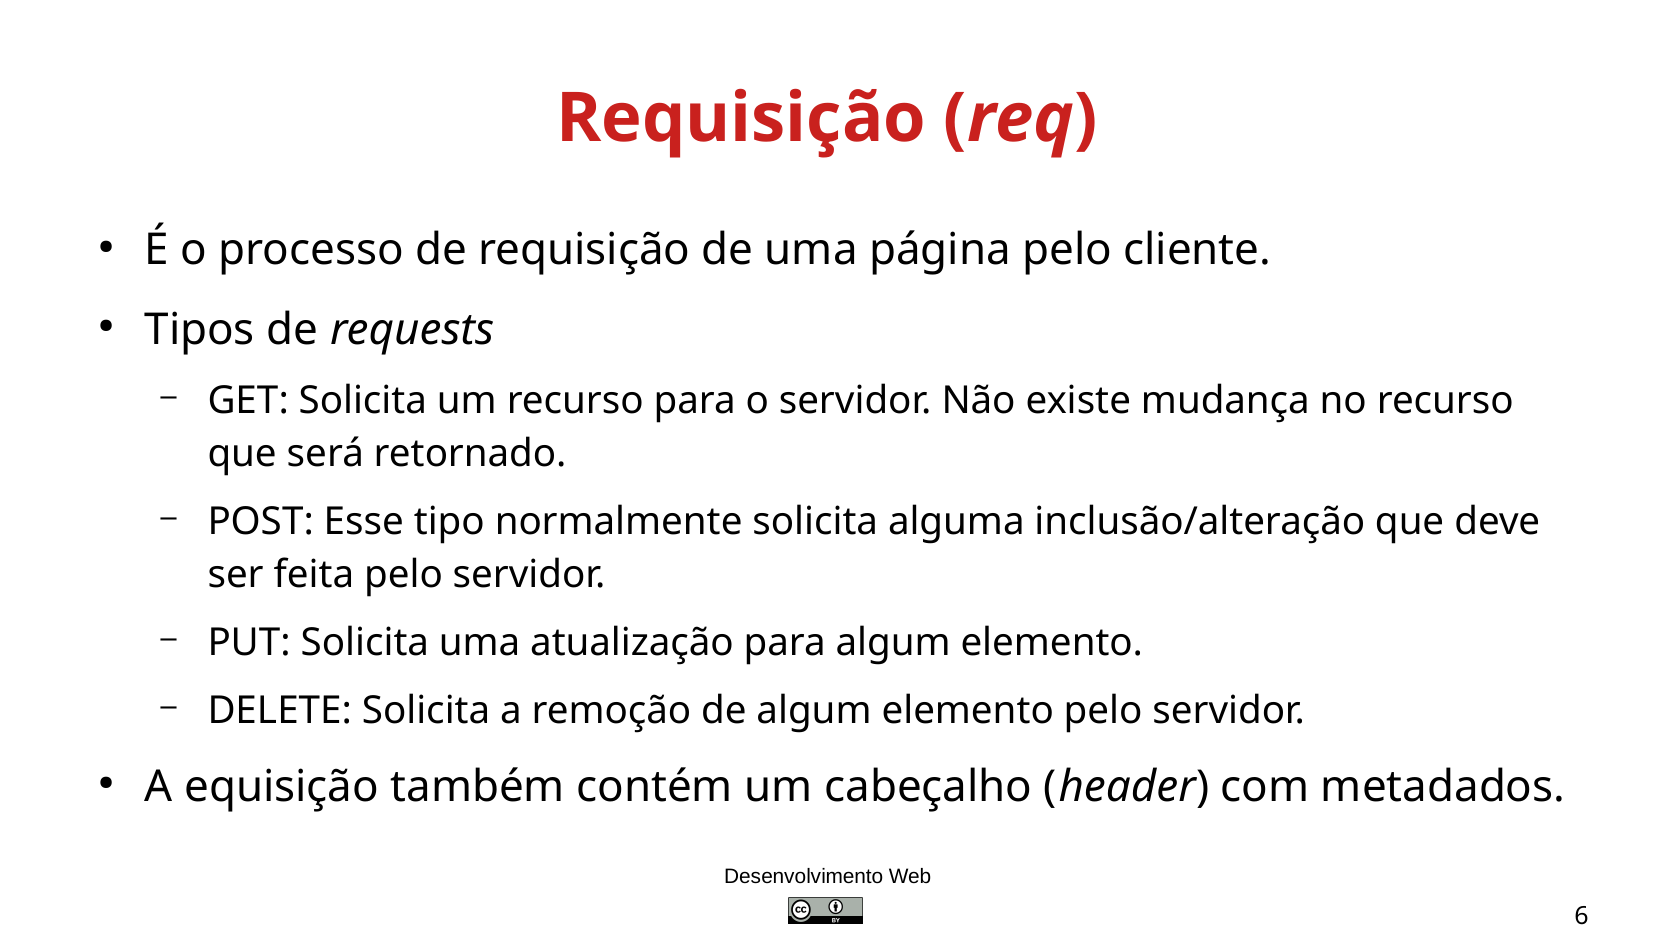

# Requisição (req)
É o processo de requisição de uma página pelo cliente.
Tipos de requests
GET: Solicita um recurso para o servidor. Não existe mudança no recurso que será retornado.
POST: Esse tipo normalmente solicita alguma inclusão/alteração que deve ser feita pelo servidor.
PUT: Solicita uma atualização para algum elemento.
DELETE: Solicita a remoção de algum elemento pelo servidor.
A equisição também contém um cabeçalho (header) com metadados.
Desenvolvimento Web
6